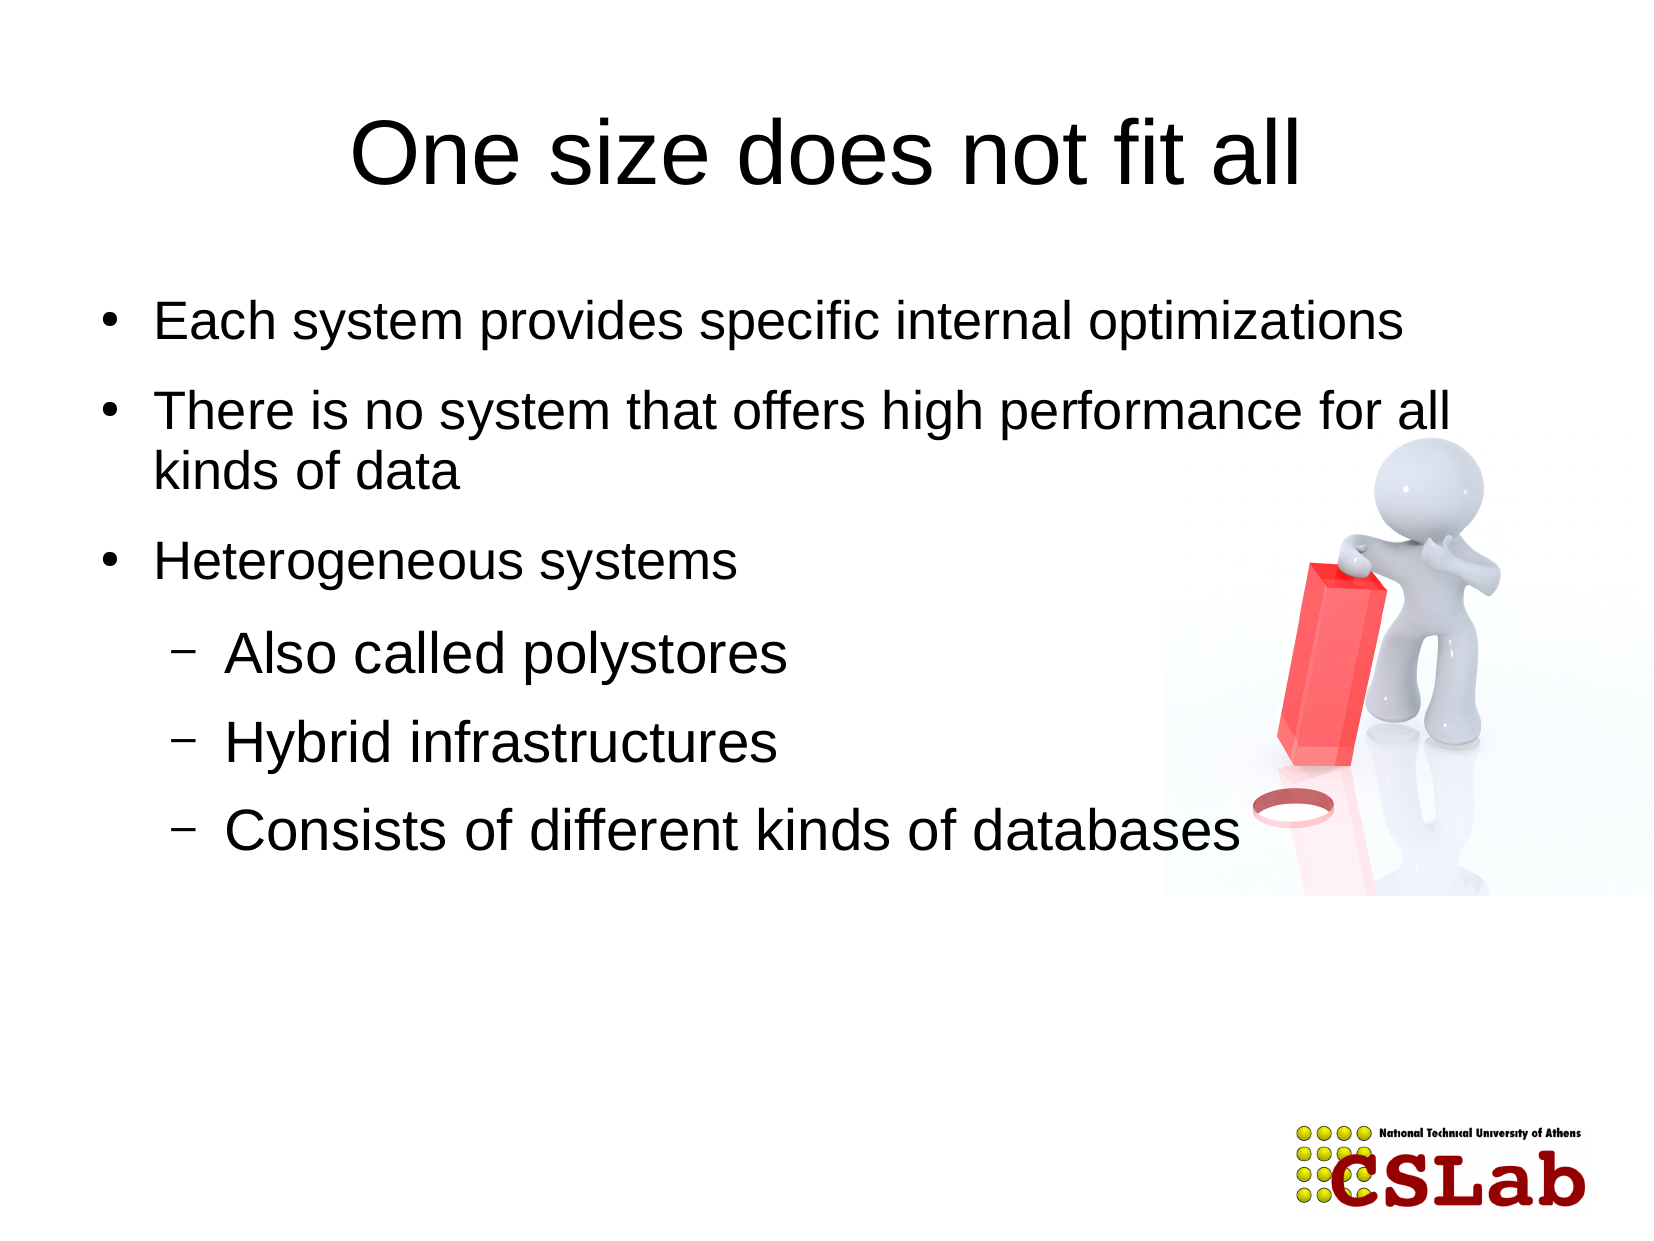

# One size does not fit all
Each system provides specific internal optimizations
There is no system that offers high performance for all kinds of data
Heterogeneous systems
Also called polystores
Hybrid infrastructures
Consists of different kinds of databases